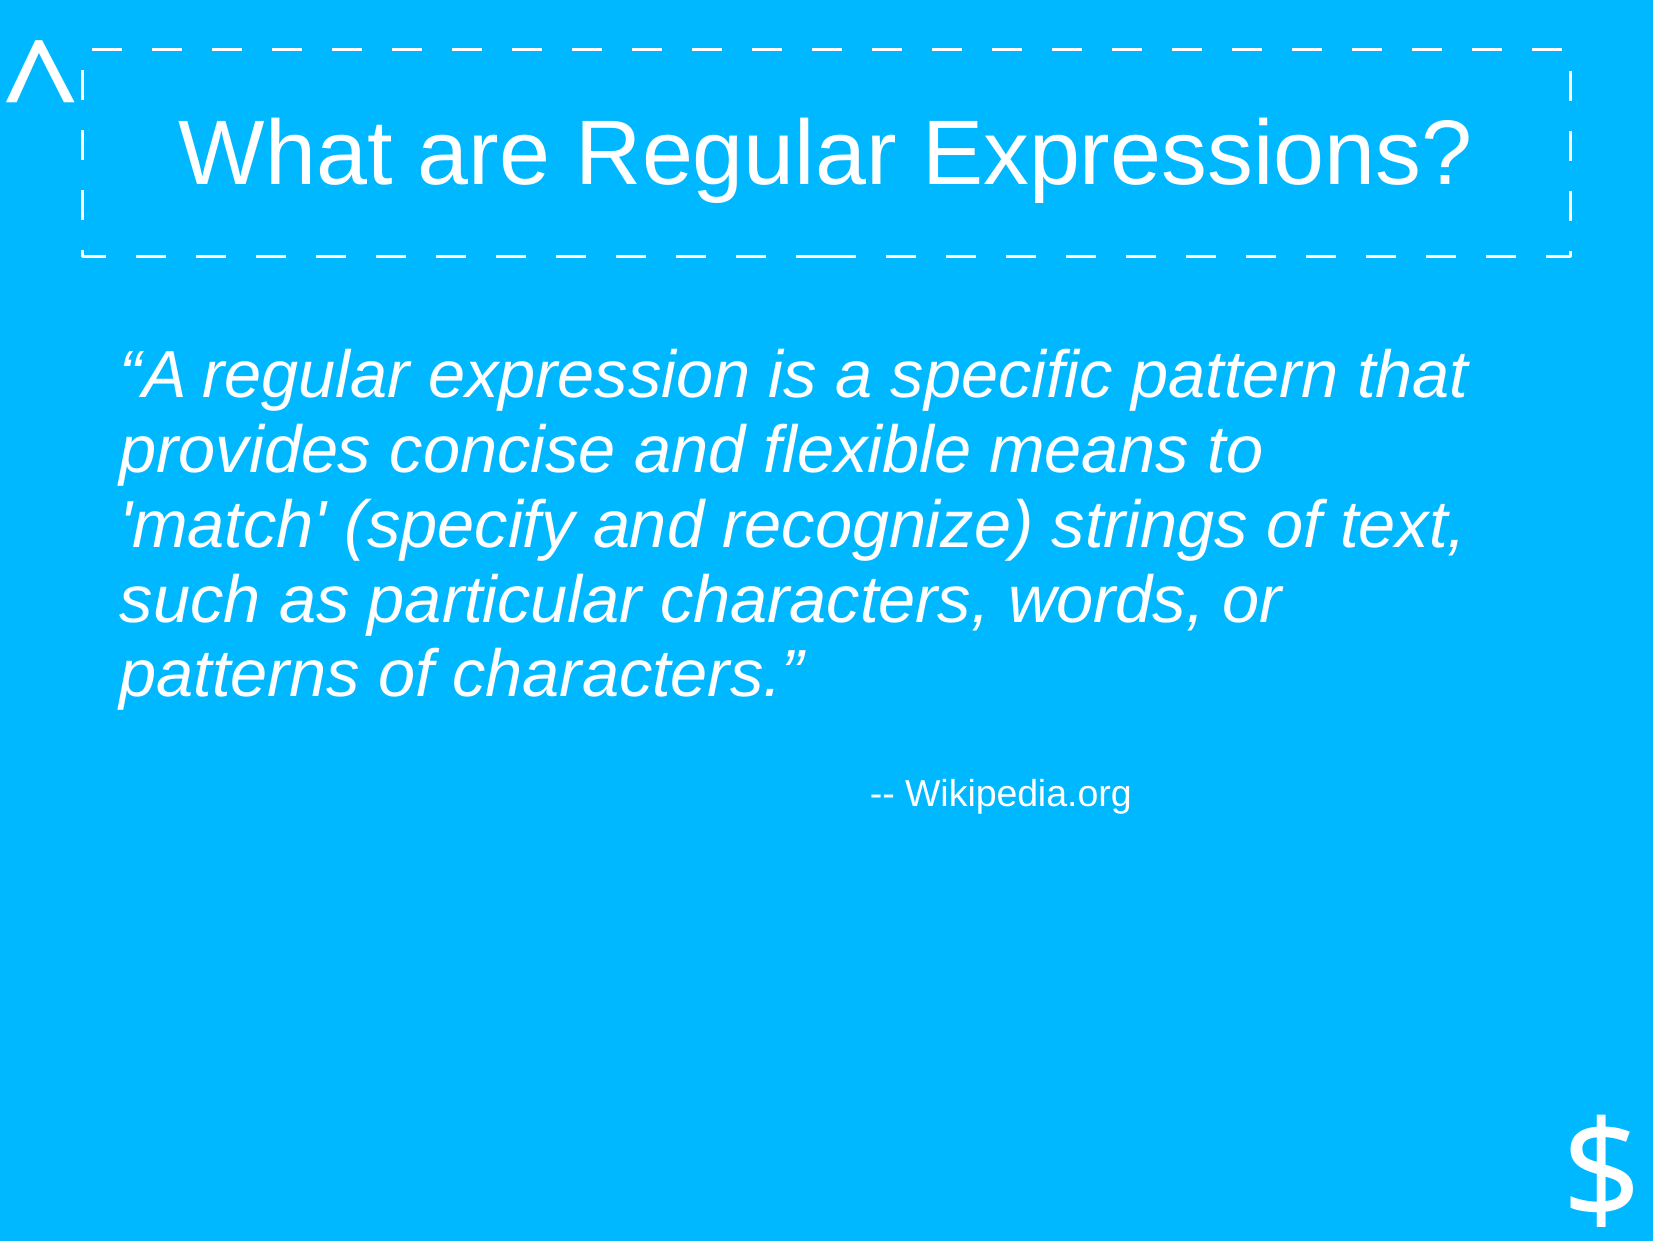

# What are Regular Expressions?
“A regular expression is a specific pattern that provides concise and flexible means to 'match' (specify and recognize) strings of text, such as particular characters, words, or patterns of characters.”
-- Wikipedia.org